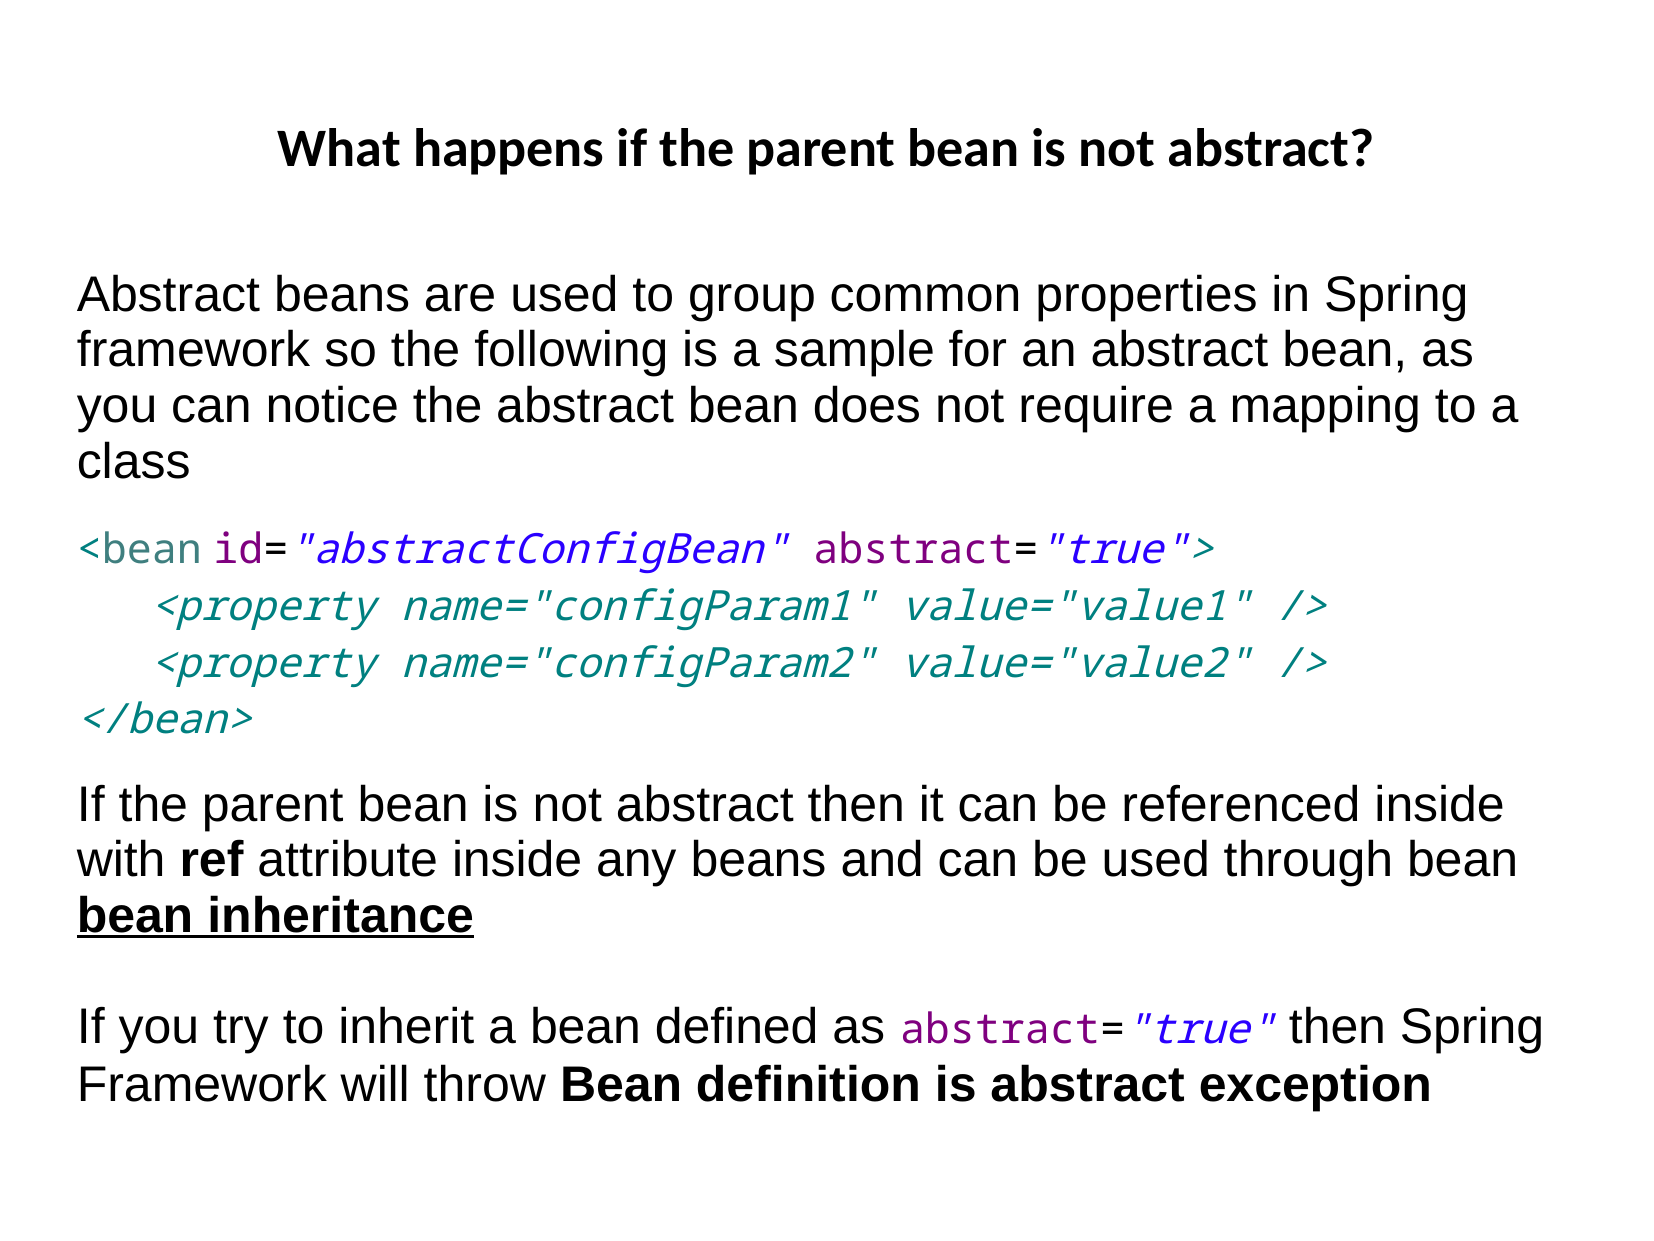

# What happens if the parent bean is not abstract?
Abstract beans are used to group common properties in Spring framework so the following is a sample for an abstract bean, as you can notice the abstract bean does not require a mapping to a class
<bean id="abstractConfigBean" abstract="true">
	<property name="configParam1" value="value1" />
	<property name="configParam2" value="value2" />
</bean>
If the parent bean is not abstract then it can be referenced inside with ref attribute inside any beans and can be used through bean bean inheritance
If you try to inherit a bean defined as abstract="true" then Spring Framework will throw Bean definition is abstract exception